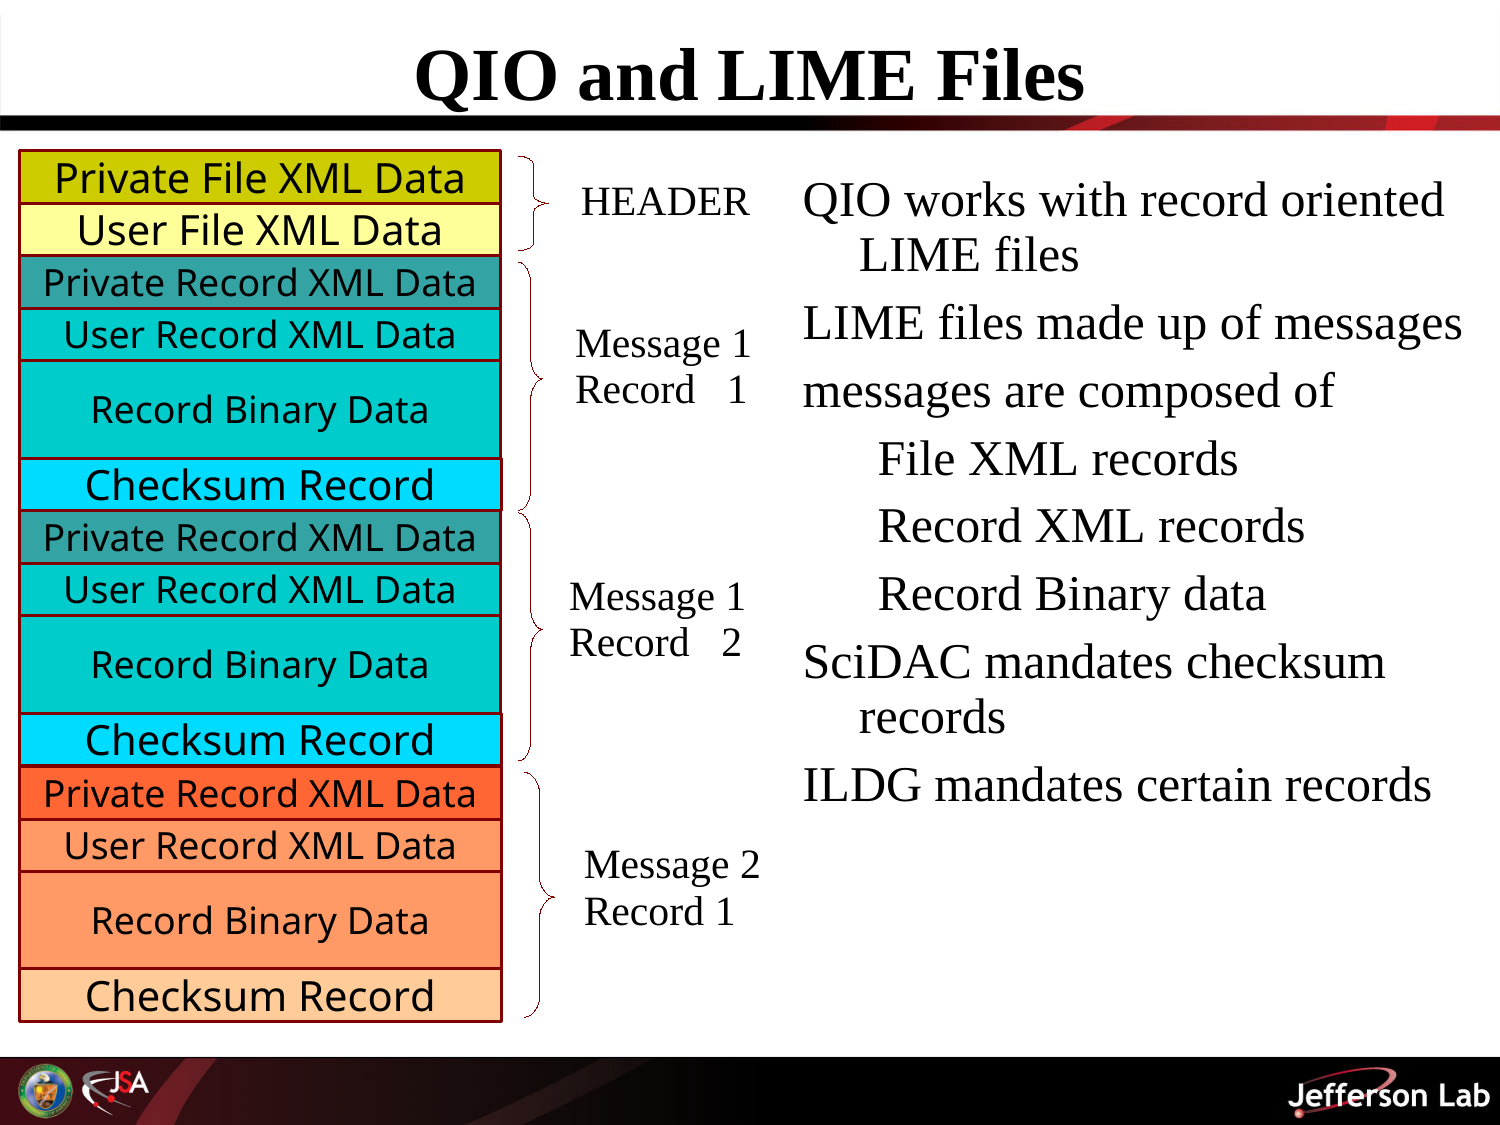

# QIO and LIME Files
Private File XML Data
HEADER
QIO works with record oriented LIME files
LIME files made up of messages
messages are composed of
File XML records
Record XML records
Record Binary data
SciDAC mandates checksum records
ILDG mandates certain records
User File XML Data
Private Record XML Data
User Record XML Data
Record Binary Data
Checksum Record
Message 1
Record 1
Private Record XML Data
User Record XML Data
Record Binary Data
Checksum Record
Message 1
Record 2
Private Record XML Data
User Record XML Data
Record Binary Data
Checksum Record
Message 2
Record 1